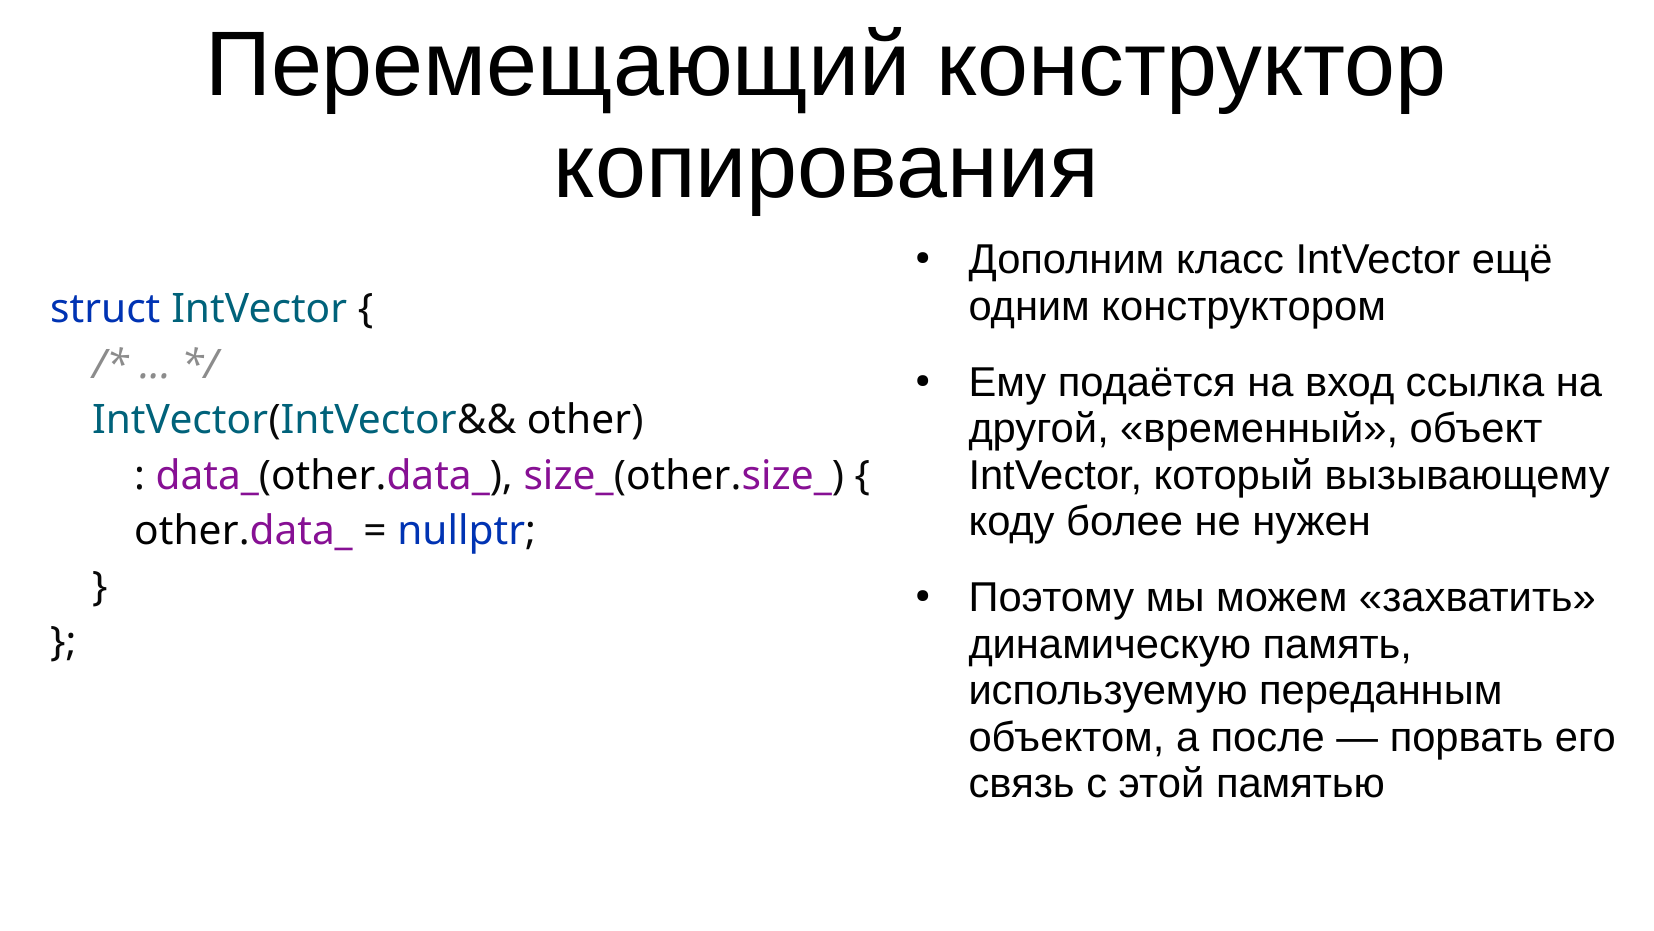

# Перемещающий конструктор копирования
Дополним класс IntVector ещё одним конструктором
Ему подаётся на вход ссылка на другой, «временный», объект IntVector, который вызывающему коду более не нужен
Поэтому мы можем «захватить» динамическую память, используемую переданным объектом, а после — порвать его связь с этой памятью
struct IntVector {
 /* ... */
 IntVector(IntVector&& other)
 : data_(other.data_), size_(other.size_) {
 other.data_ = nullptr;
 }
};